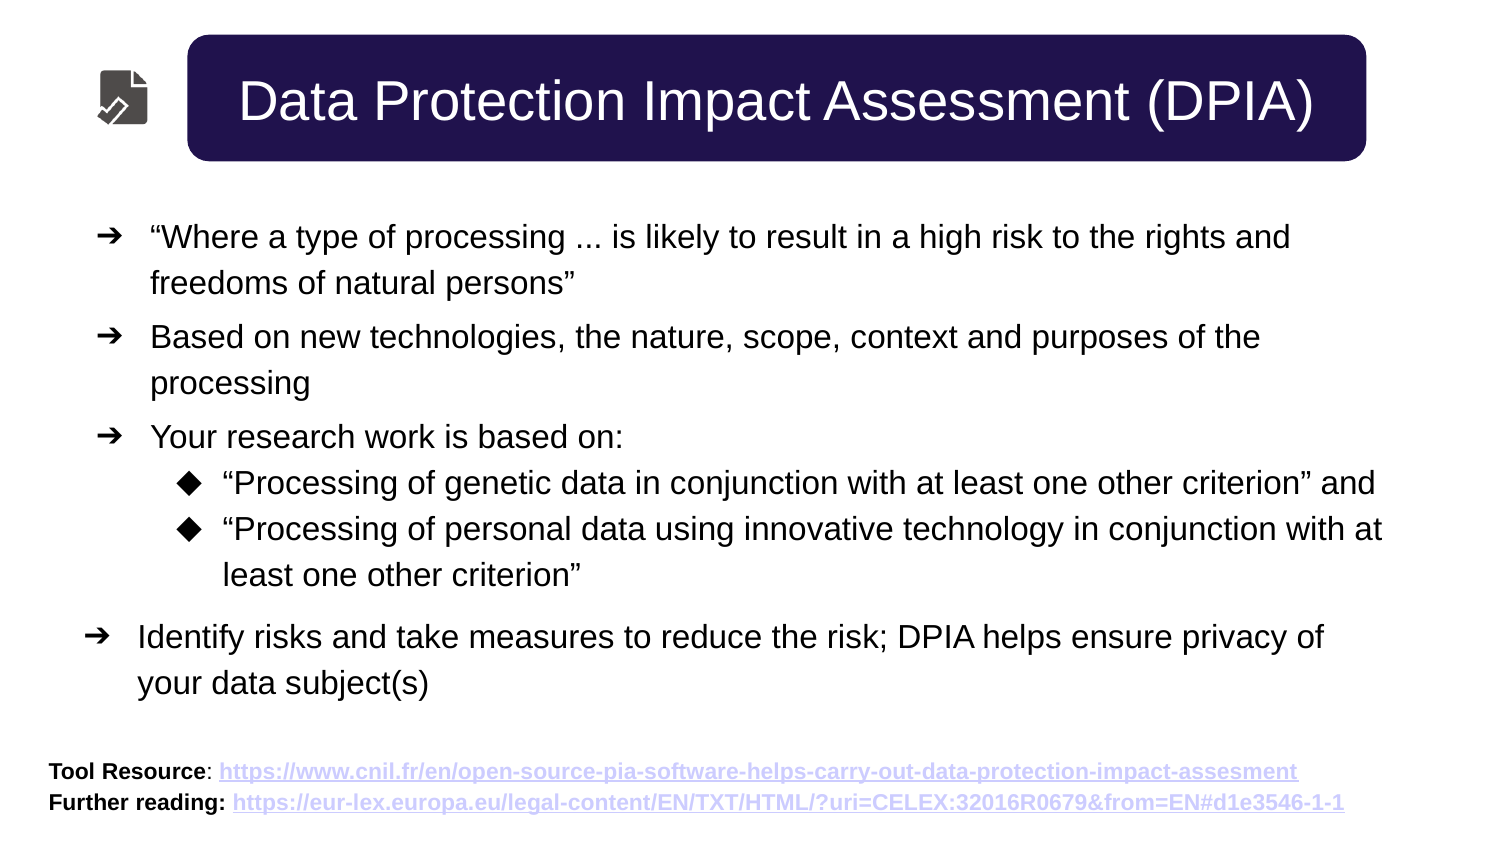

Data Protection Impact Assessment (DPIA)
“Where a type of processing ... is likely to result in a high risk to the rights and freedoms of natural persons”
Based on new technologies, the nature, scope, context and purposes of the processing
Your research work is based on:
“Processing of genetic data in conjunction with at least one other criterion” and
“Processing of personal data using innovative technology in conjunction with at least one other criterion”
Identify risks and take measures to reduce the risk; DPIA helps ensure privacy of your data subject(s)
Tool Resource: https://www.cnil.fr/en/open-source-pia-software-helps-carry-out-data-protection-impact-assesment
Further reading: https://eur-lex.europa.eu/legal-content/EN/TXT/HTML/?uri=CELEX:32016R0679&from=EN#d1e3546-1-1